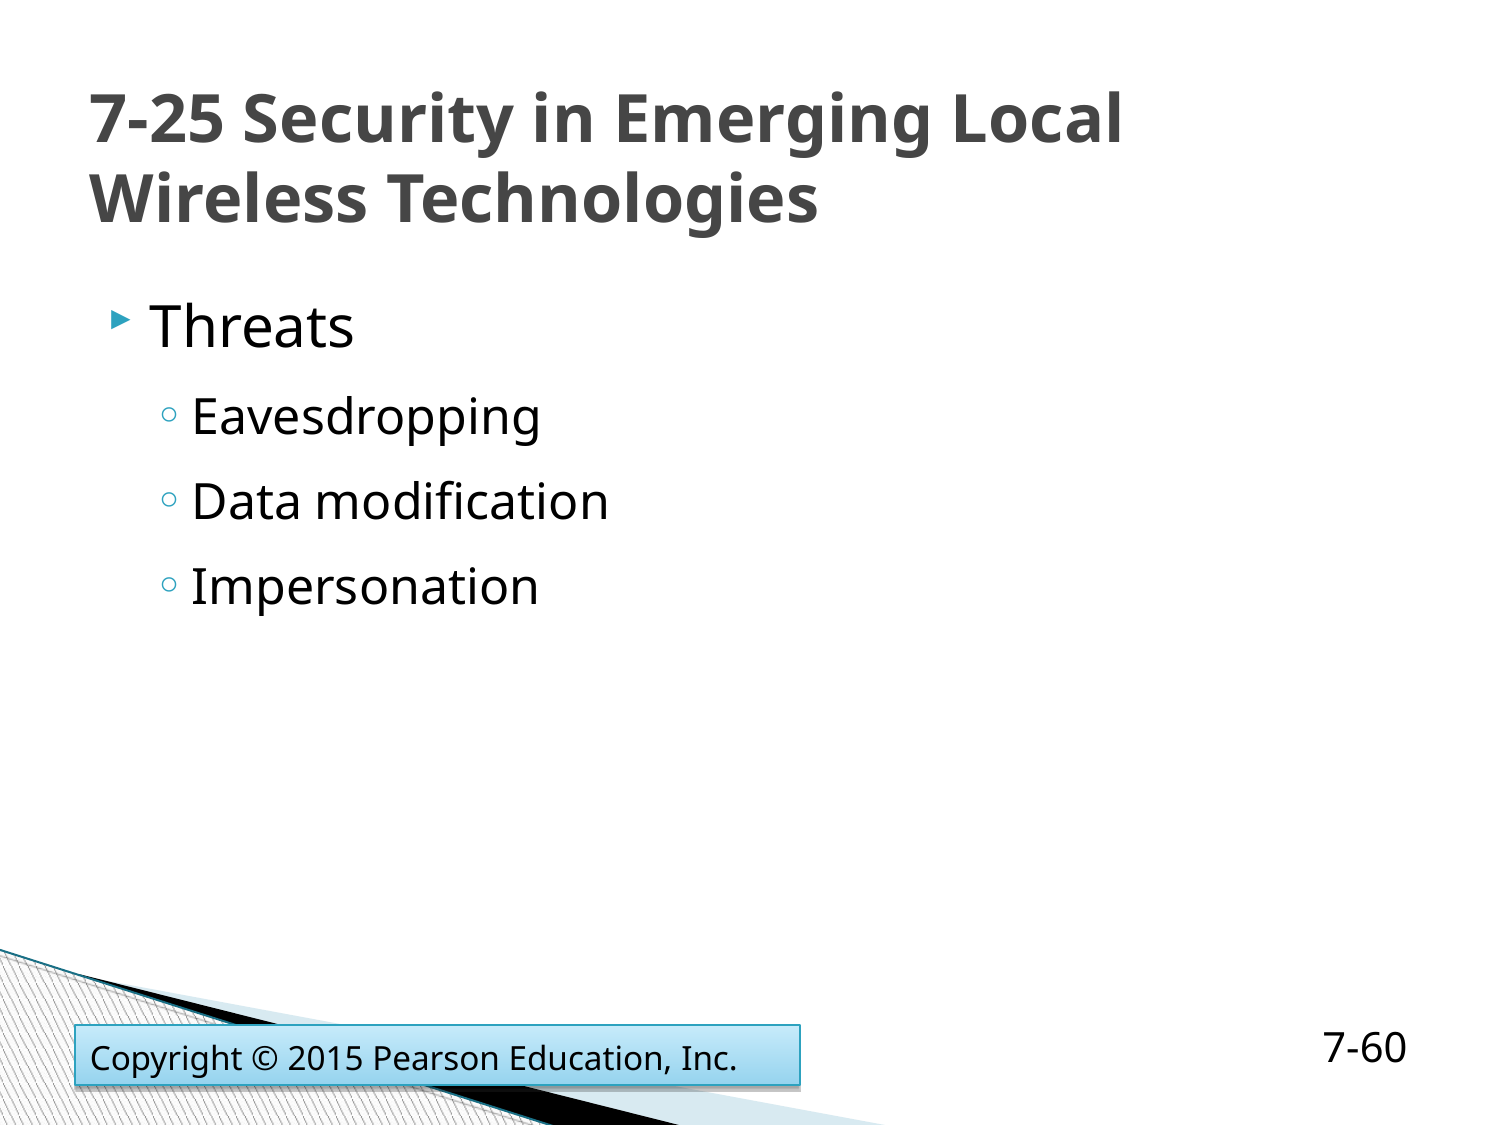

7-25 Security in Emerging Local Wireless Technologies
# Threats
Eavesdropping
Data modification
Impersonation
Copyright © 2015 Pearson Education, Inc.